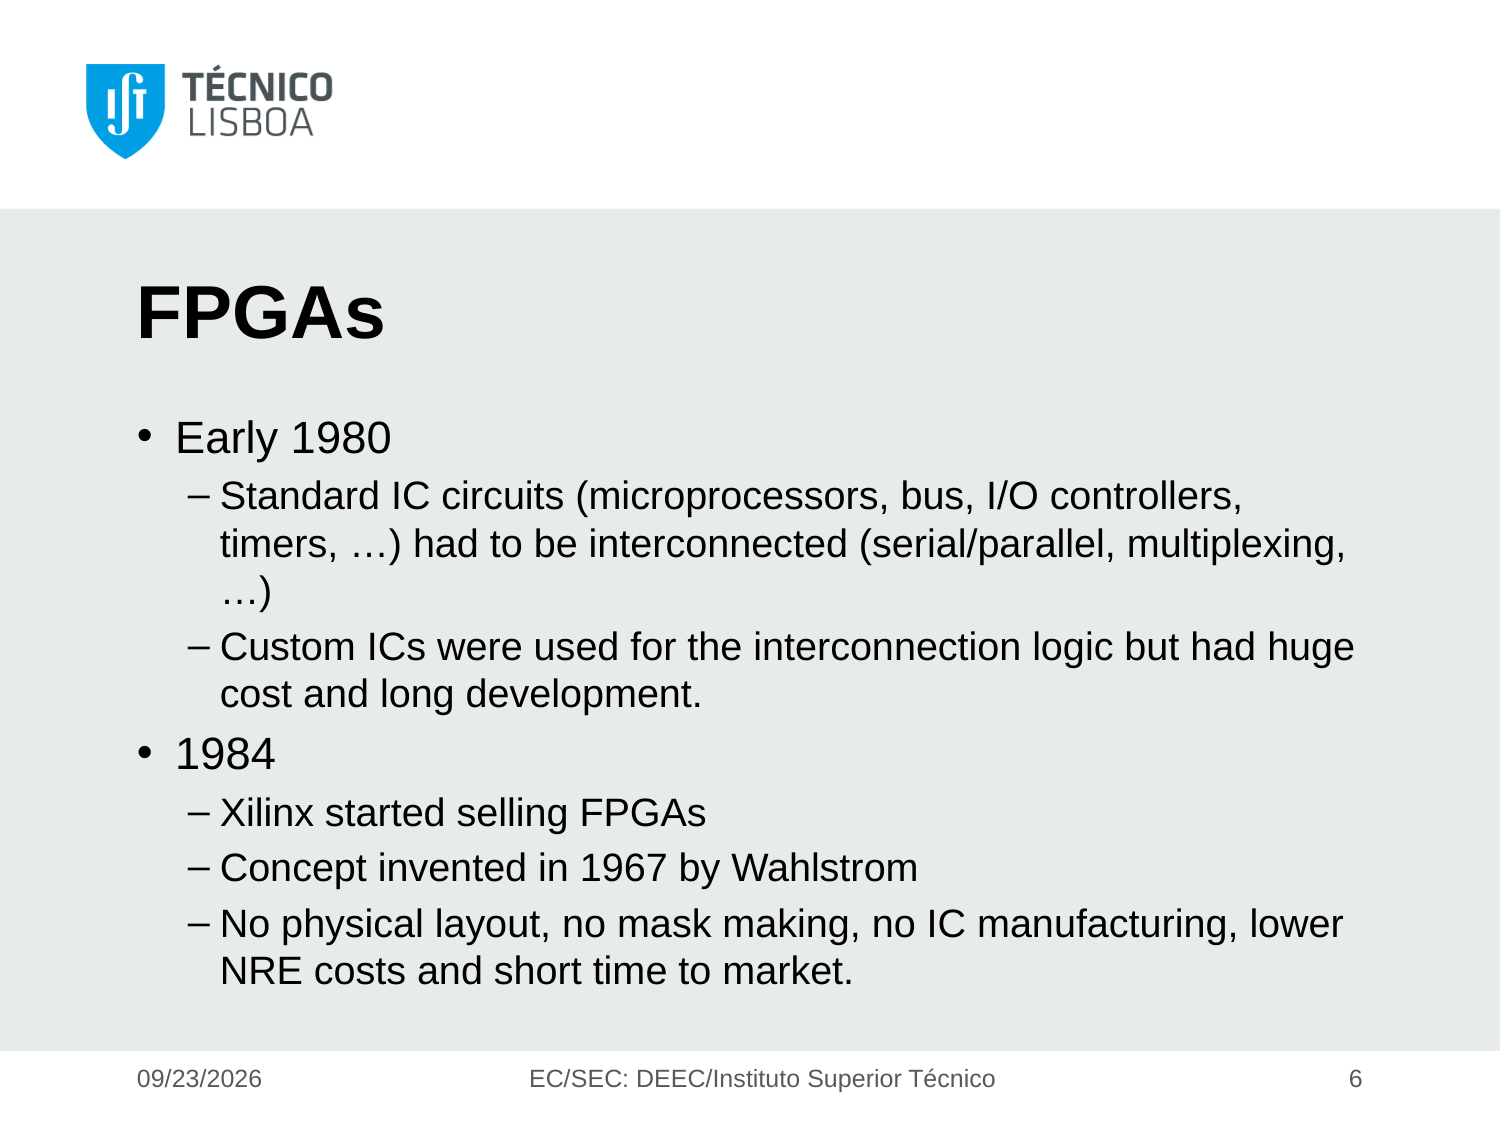

# FPGAs
Early 1980
Standard IC circuits (microprocessors, bus, I/O controllers, timers, …) had to be interconnected (serial/parallel, multiplexing, …)
Custom ICs were used for the interconnection logic but had huge cost and long development.
1984
Xilinx started selling FPGAs
Concept invented in 1967 by Wahlstrom
No physical layout, no mask making, no IC manufacturing, lower NRE costs and short time to market.
EC/SEC: DEEC/Instituto Superior Técnico